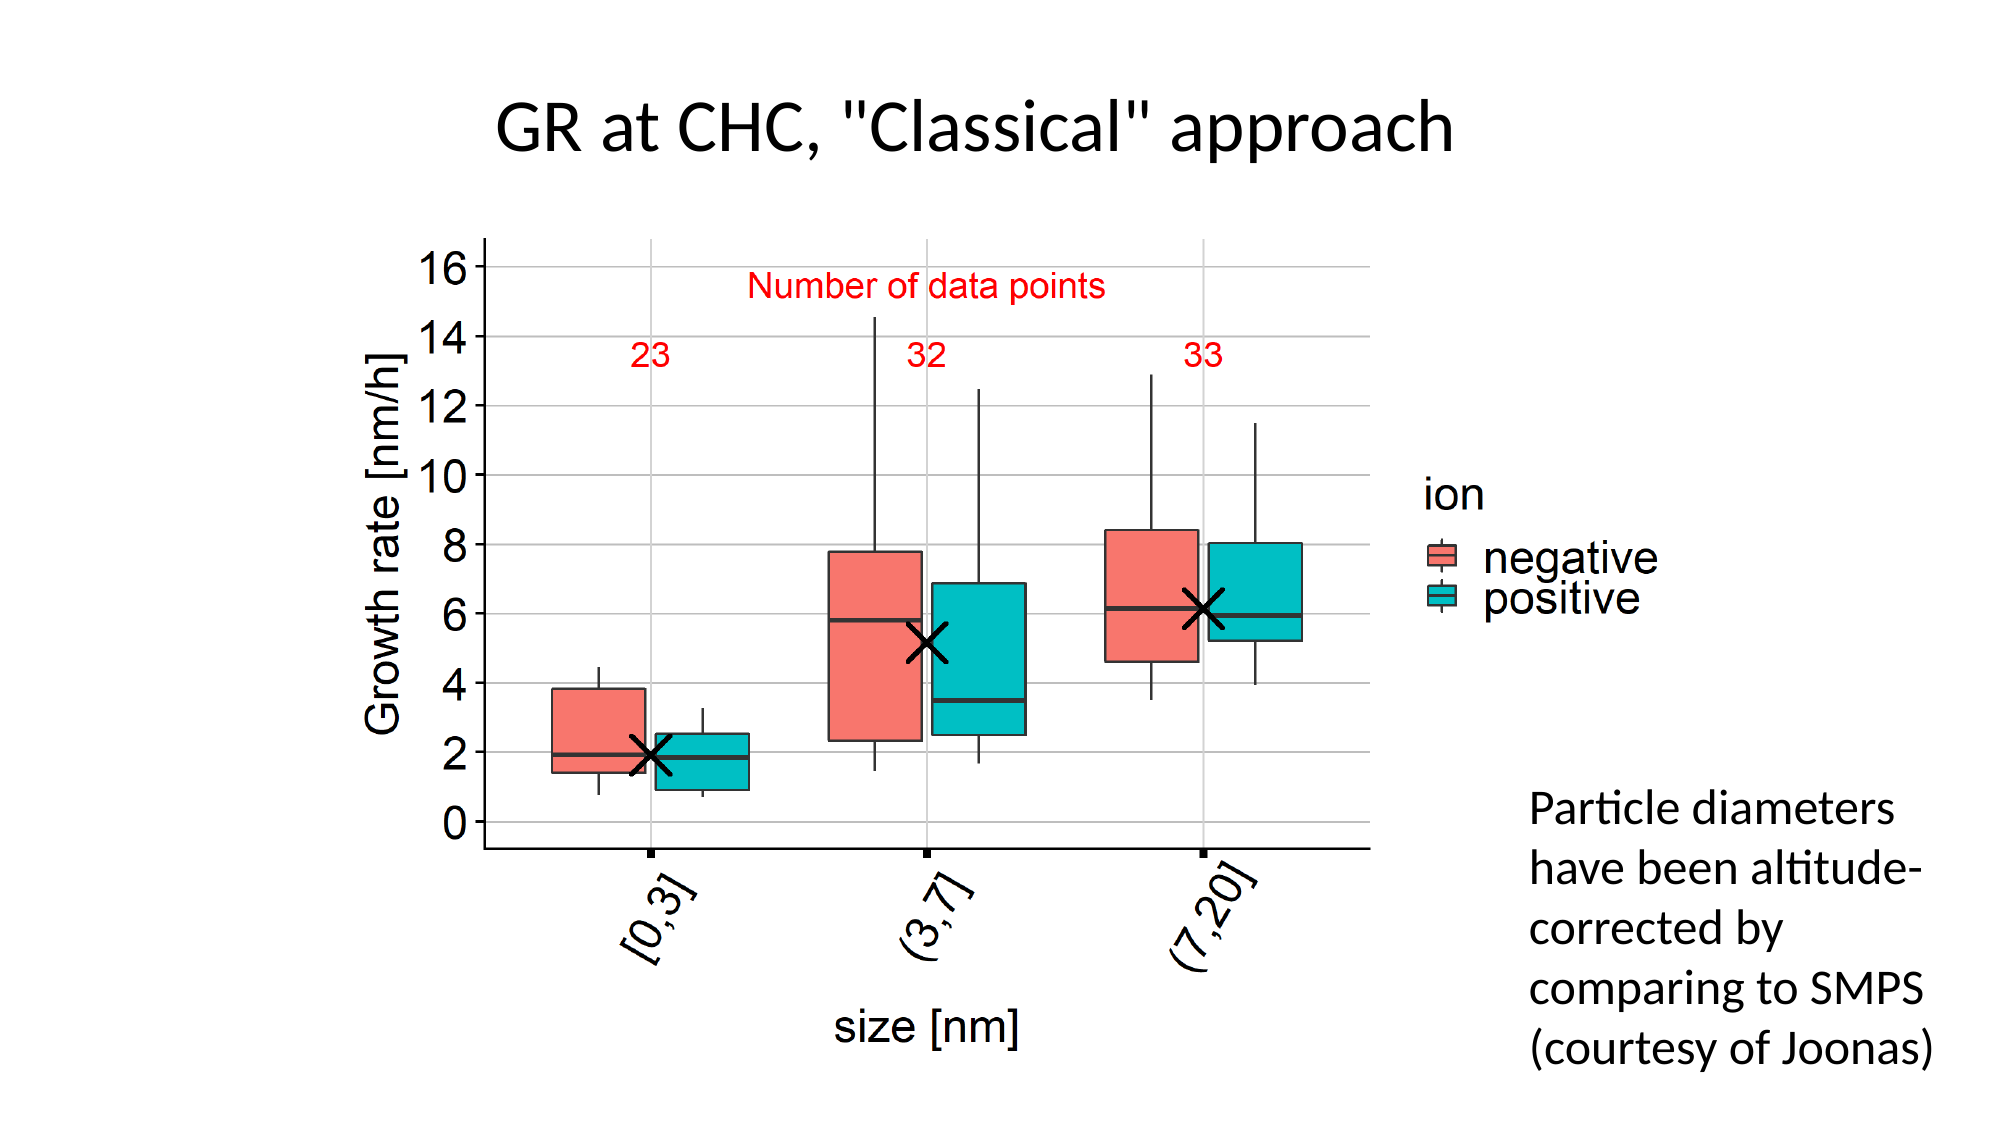

GR at CHC, "Classical" approach
Particle diameters have been altitude-corrected by comparing to SMPS (courtesy of Joonas)